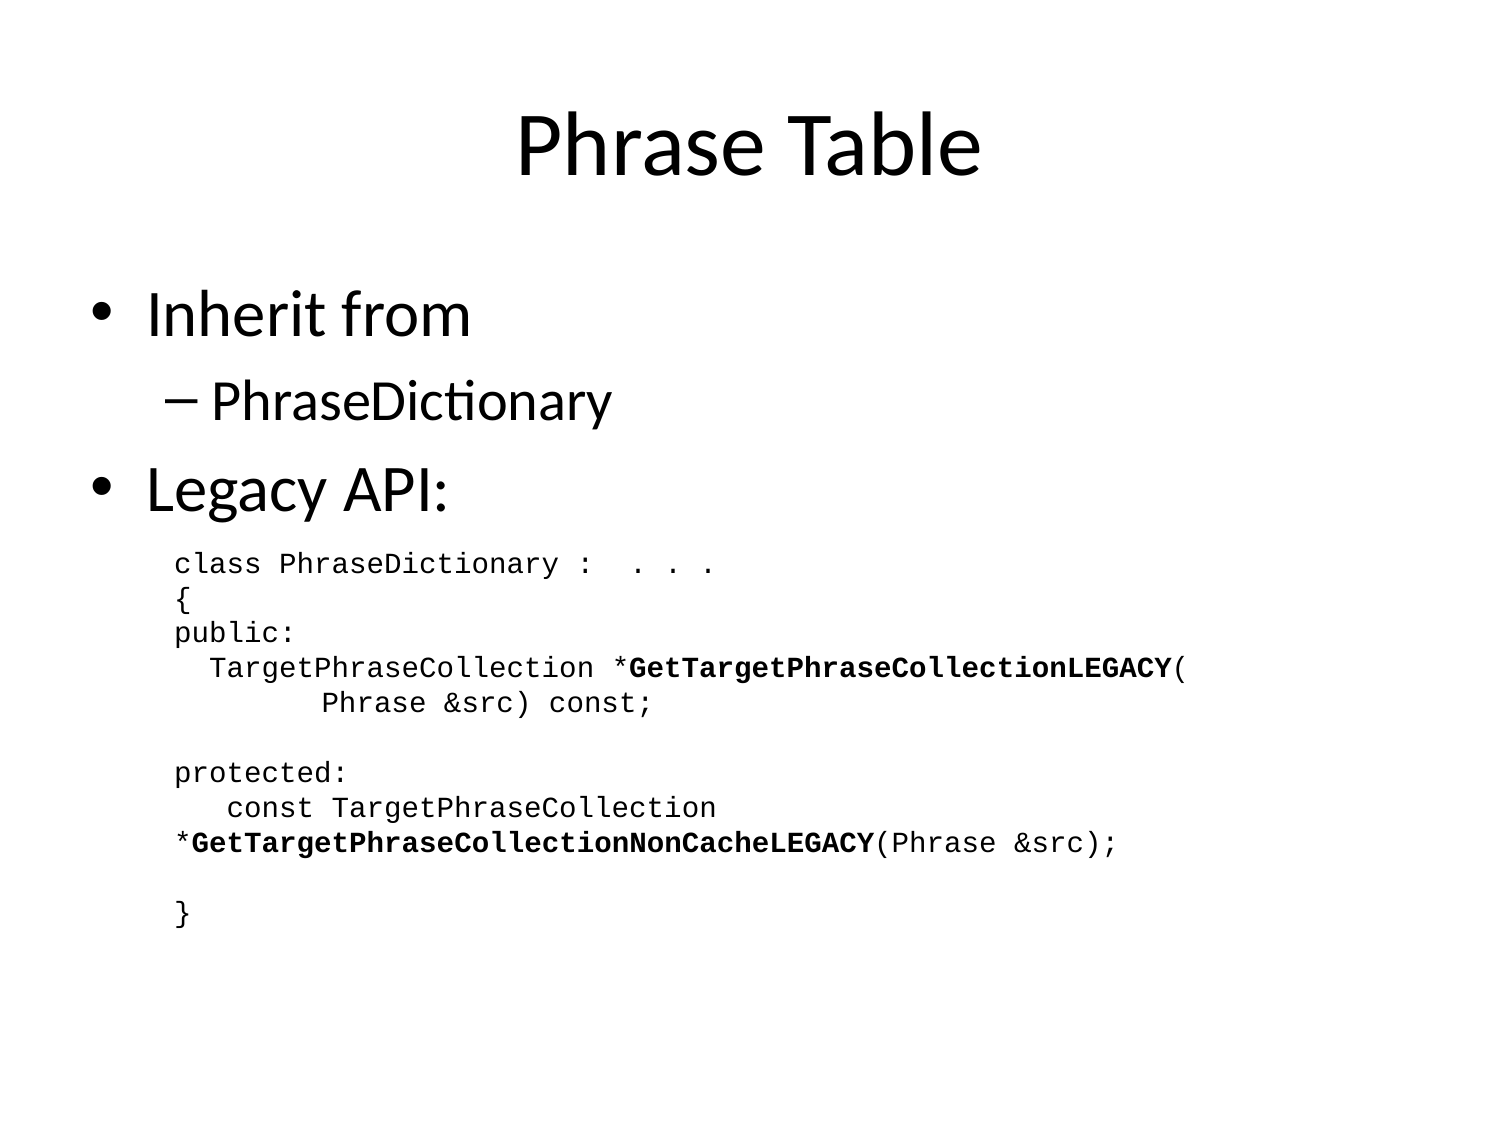

# Phrase Table
Inherit from
PhraseDictionary
Legacy API:
class PhraseDictionary : . . .
{
public:
 TargetPhraseCollection *GetTargetPhraseCollectionLEGACY(
		Phrase &src) const;
protected:
 const TargetPhraseCollection 	*GetTargetPhraseCollectionNonCacheLEGACY(Phrase &src);
}